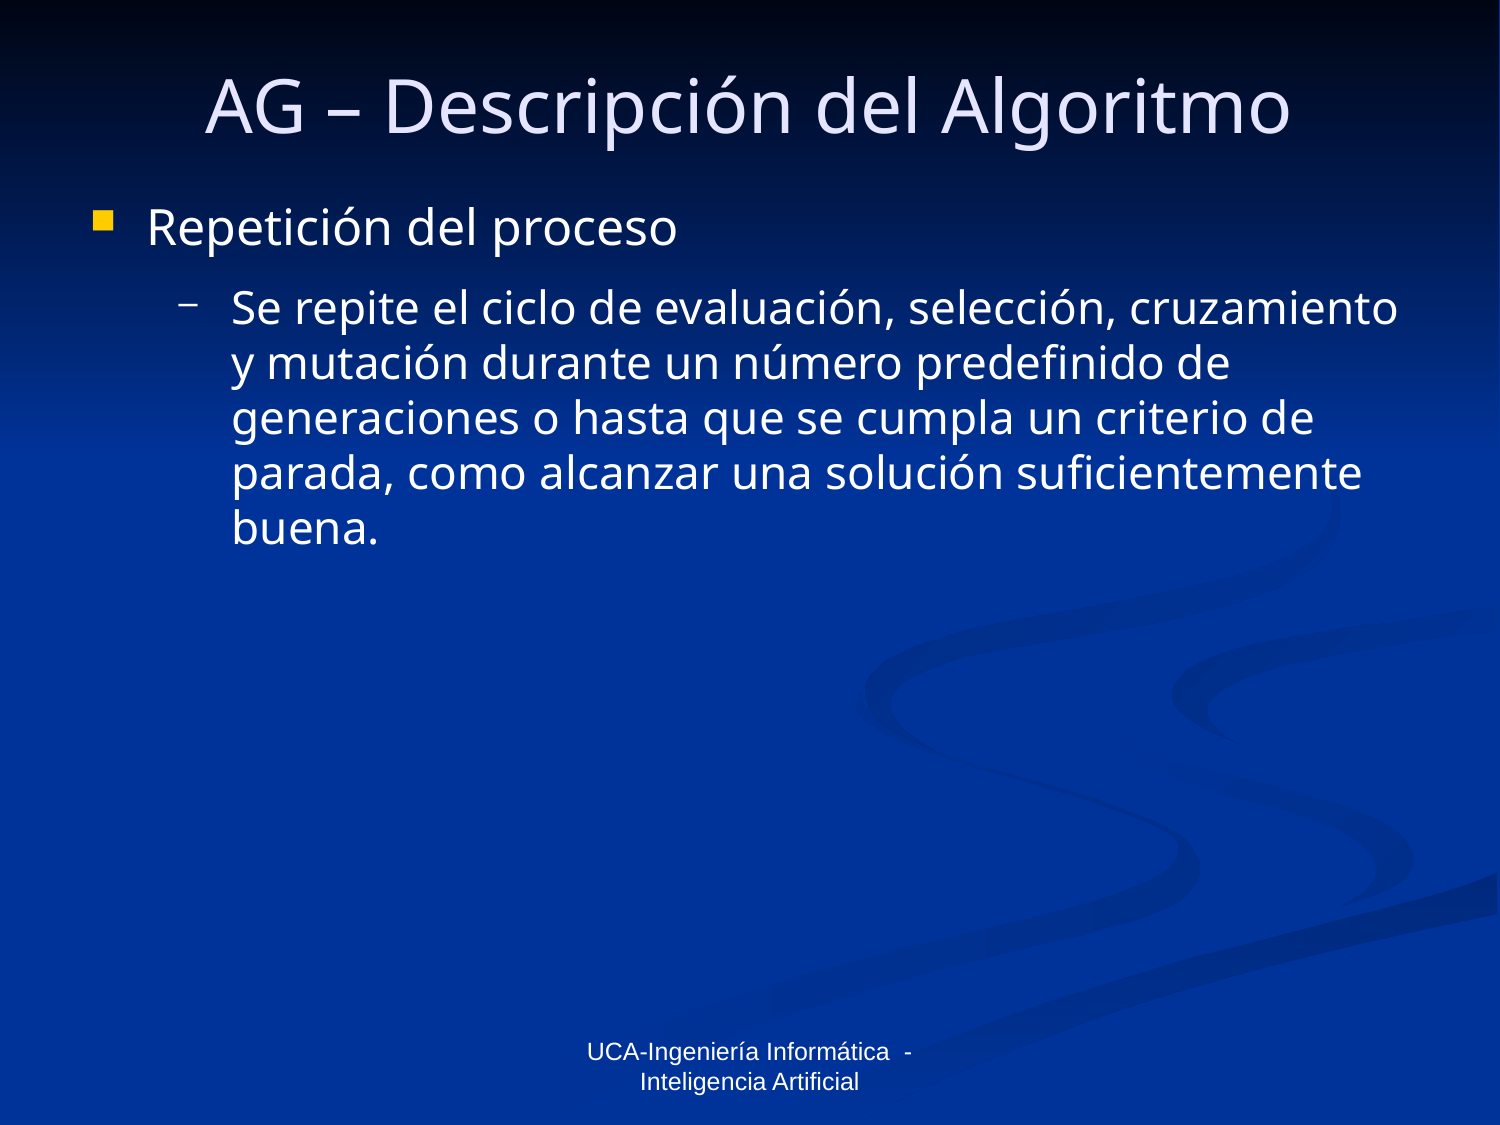

# AG – Descripción del Algoritmo
Repetición del proceso
Se repite el ciclo de evaluación, selección, cruzamiento y mutación durante un número predefinido de generaciones o hasta que se cumpla un criterio de parada, como alcanzar una solución suficientemente buena.
UCA-Ingeniería Informática - Inteligencia Artificial